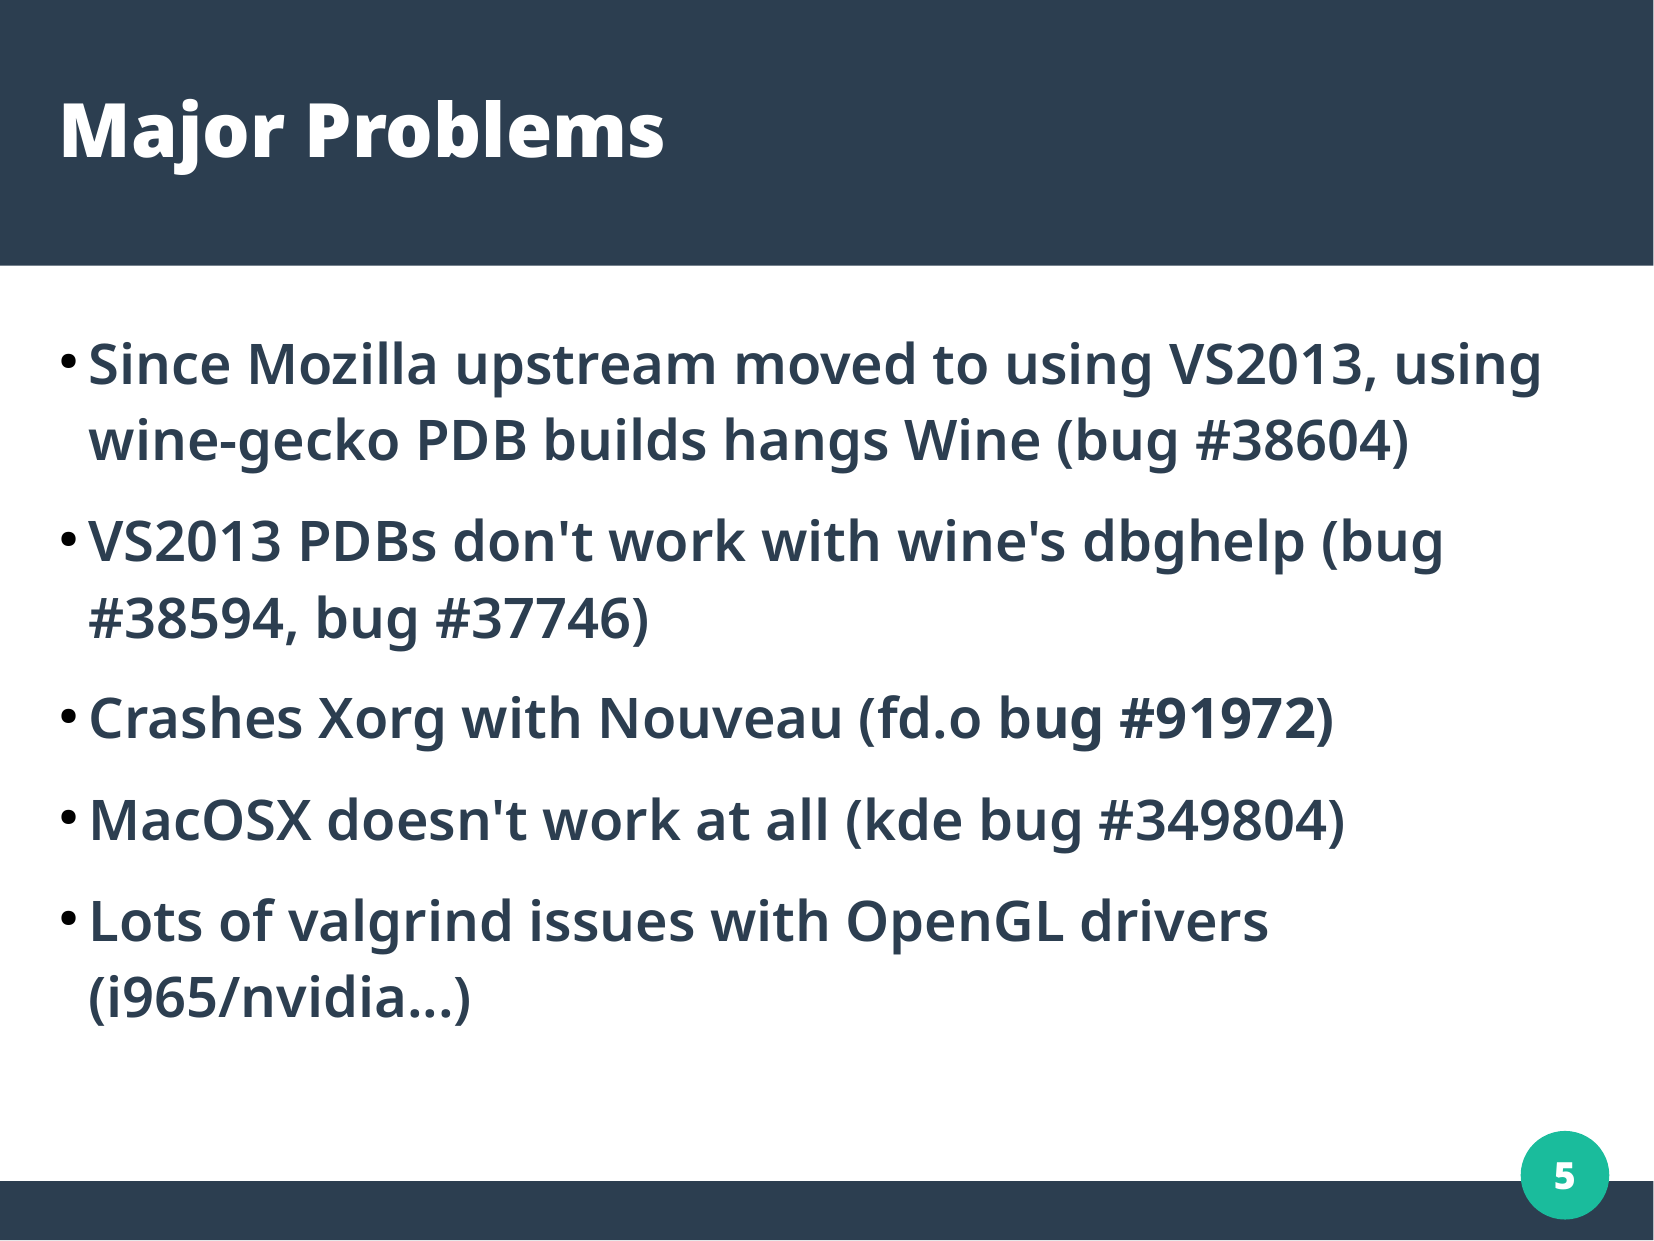

# Major Problems
Since Mozilla upstream moved to using VS2013, using wine-gecko PDB builds hangs Wine (bug #38604)
VS2013 PDBs don't work with wine's dbghelp (bug #38594, bug #37746)
Crashes Xorg with Nouveau (fd.o bug #91972)
MacOSX doesn't work at all (kde bug #349804)
Lots of valgrind issues with OpenGL drivers (i965/nvidia...)
5